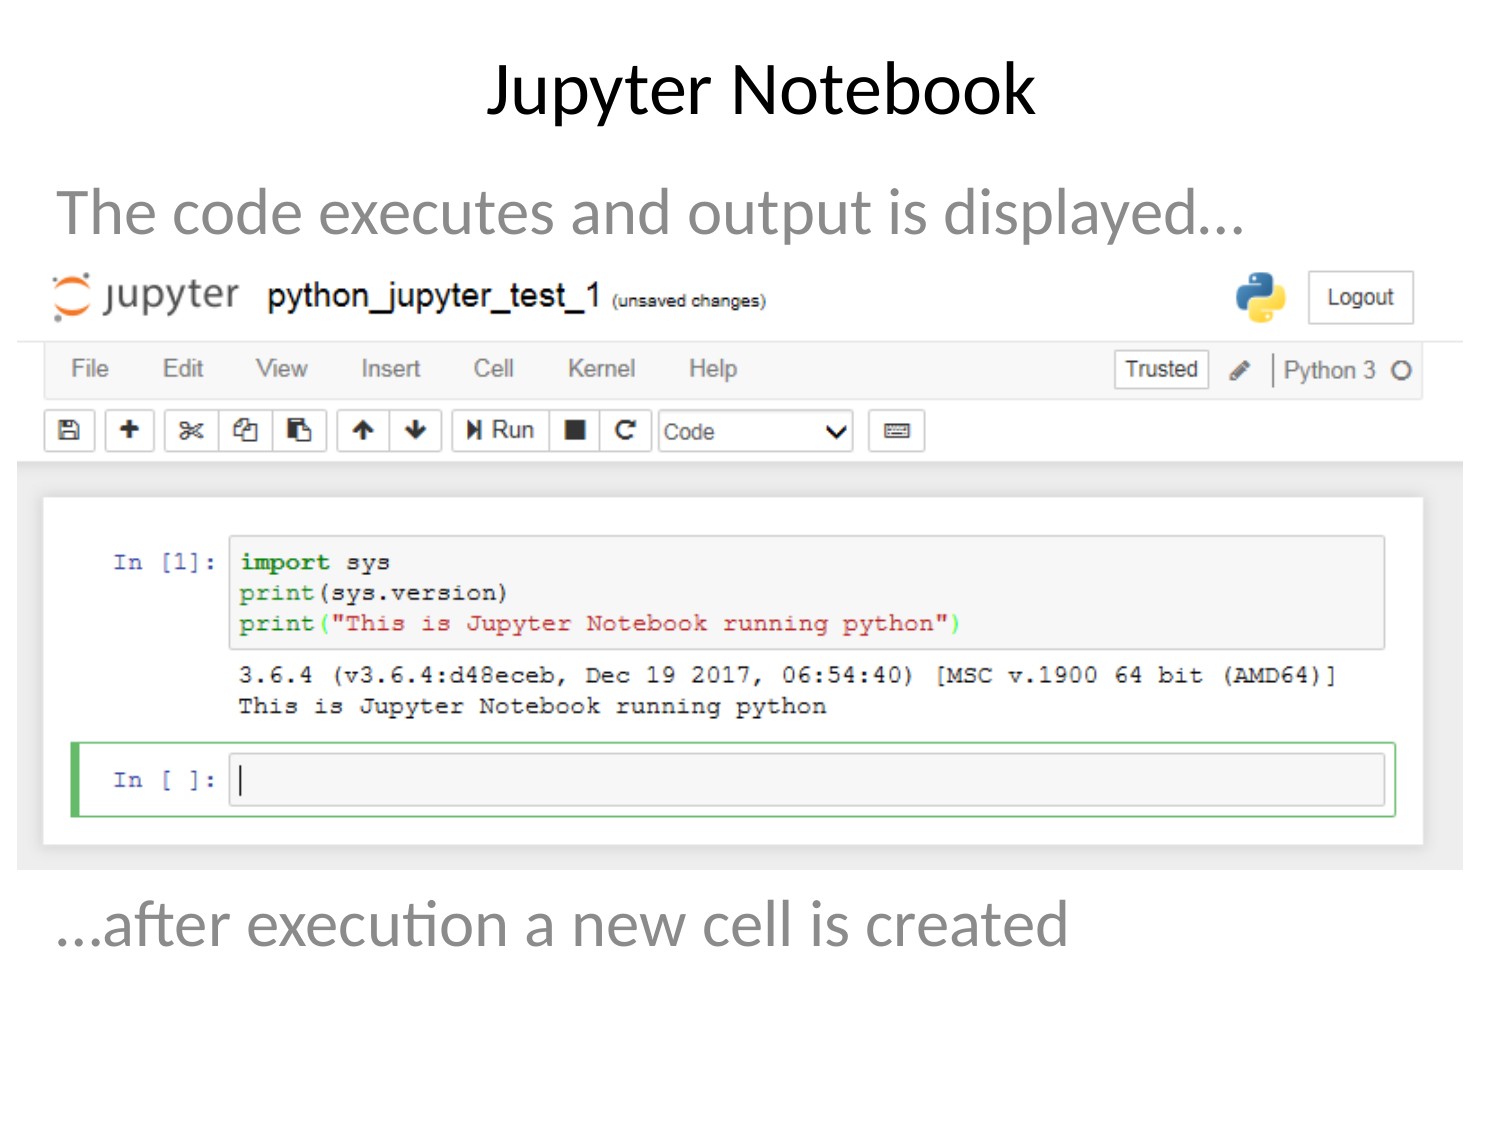

# Jupyter Notebook
The code executes and output is displayed…
…after execution a new cell is created